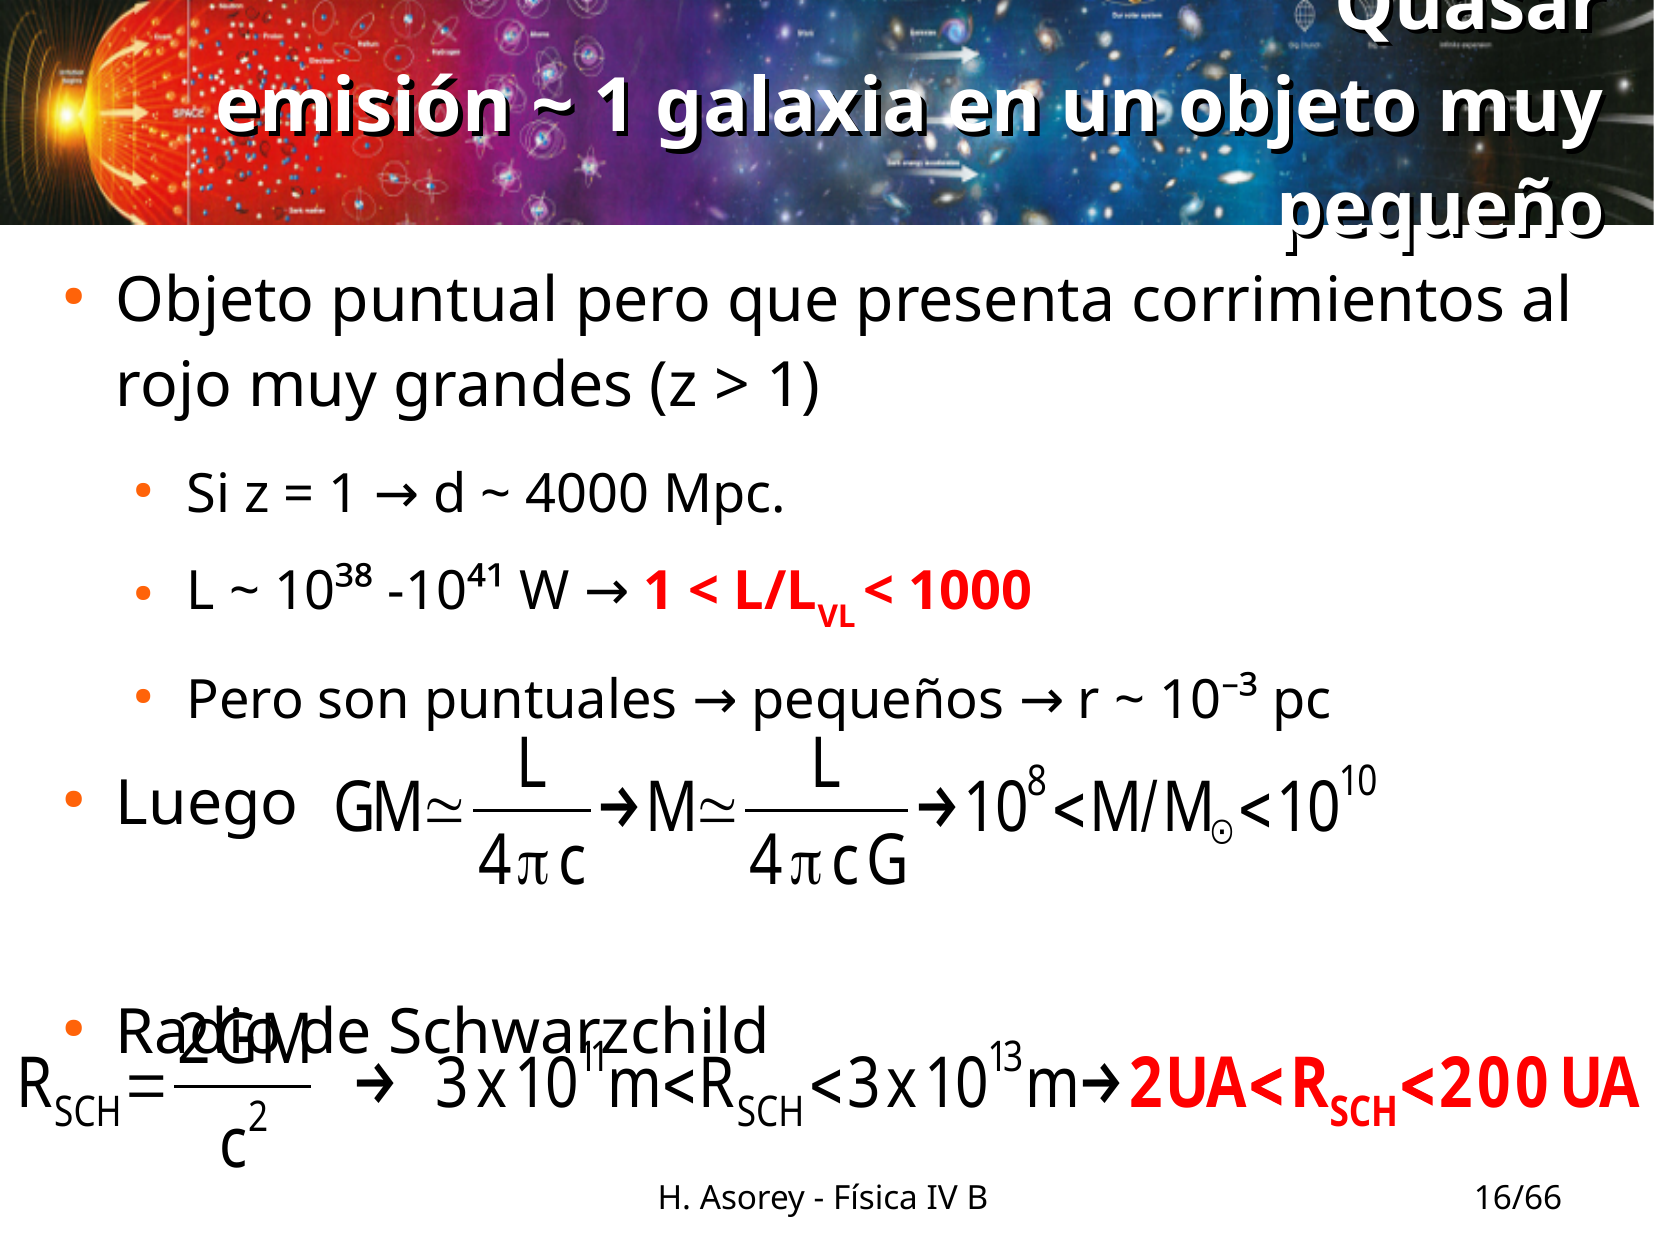

# Quasar emisión ~ 1 galaxia en un objeto muy pequeño
Objeto puntual pero que presenta corrimientos al rojo muy grandes (z > 1)
Si z = 1 → d ~ 4000 Mpc.
L ~ 10³⁸ -10⁴¹ W → 1 < L/LVL < 1000
Pero son puntuales → pequeños → r ~ 10⁻³ pc
Luego
Radio de Schwarzchild
H. Asorey - Física IV B
16